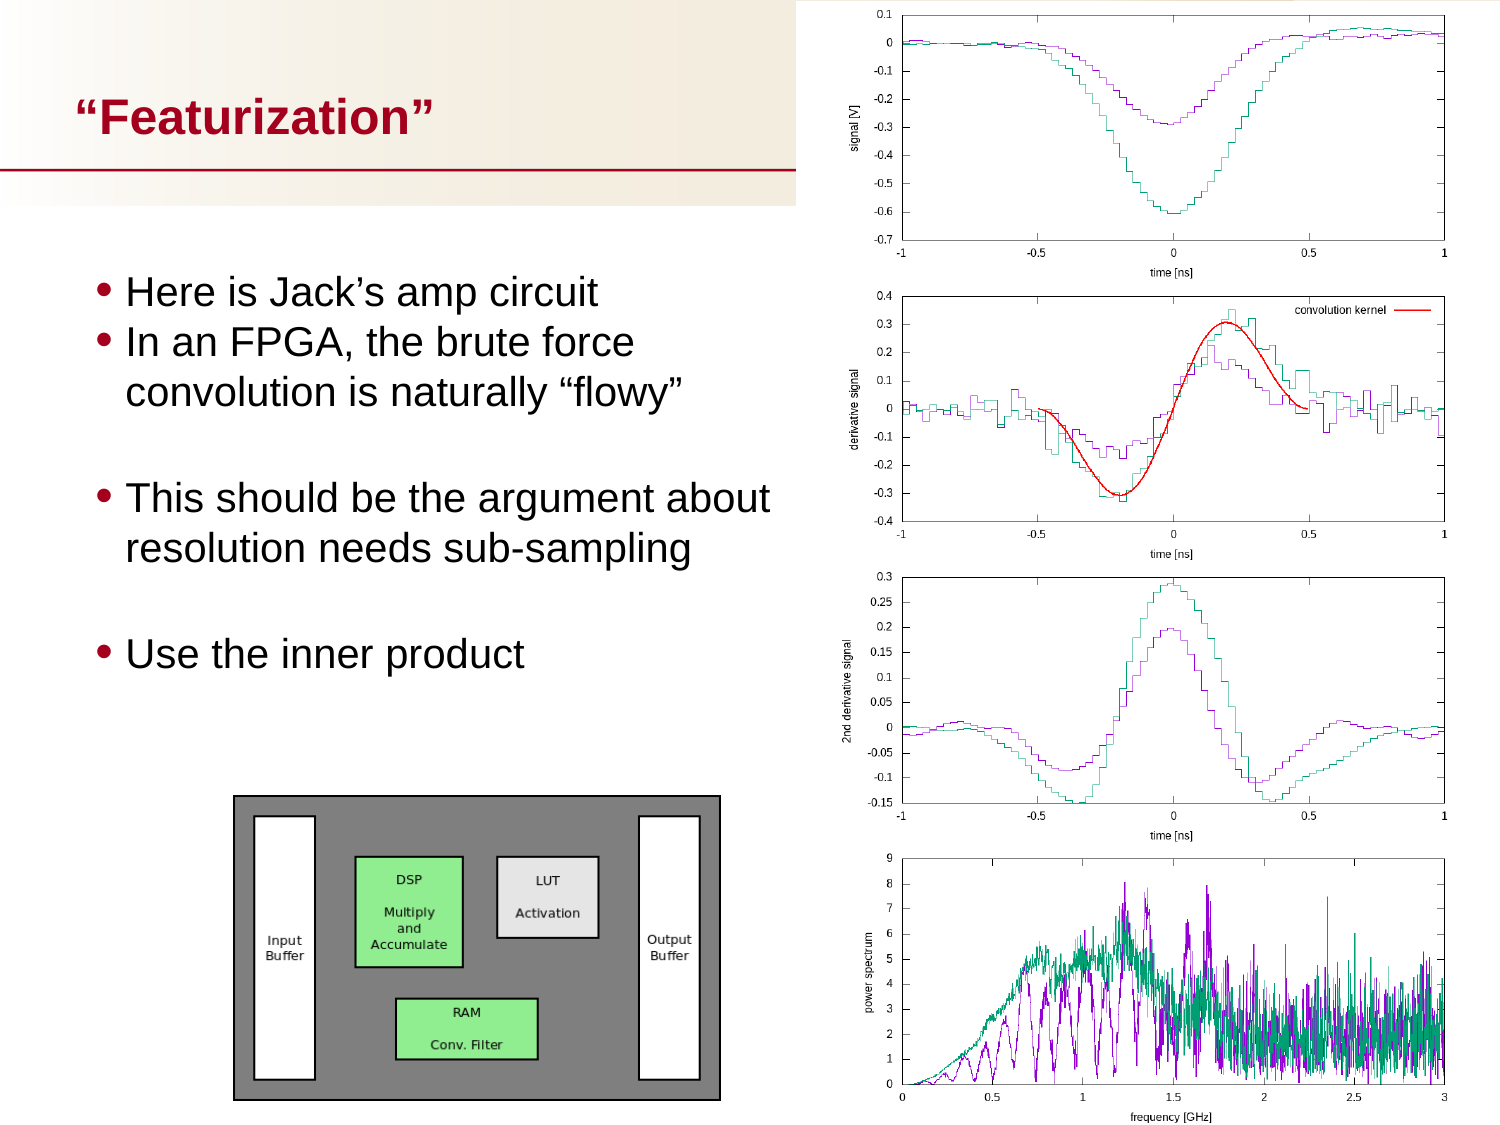

# “Featurization”
Here is Jack’s amp circuit
In an FPGA, the brute force convolution is naturally “flowy”
This should be the argument about resolution needs sub-sampling
Use the inner product